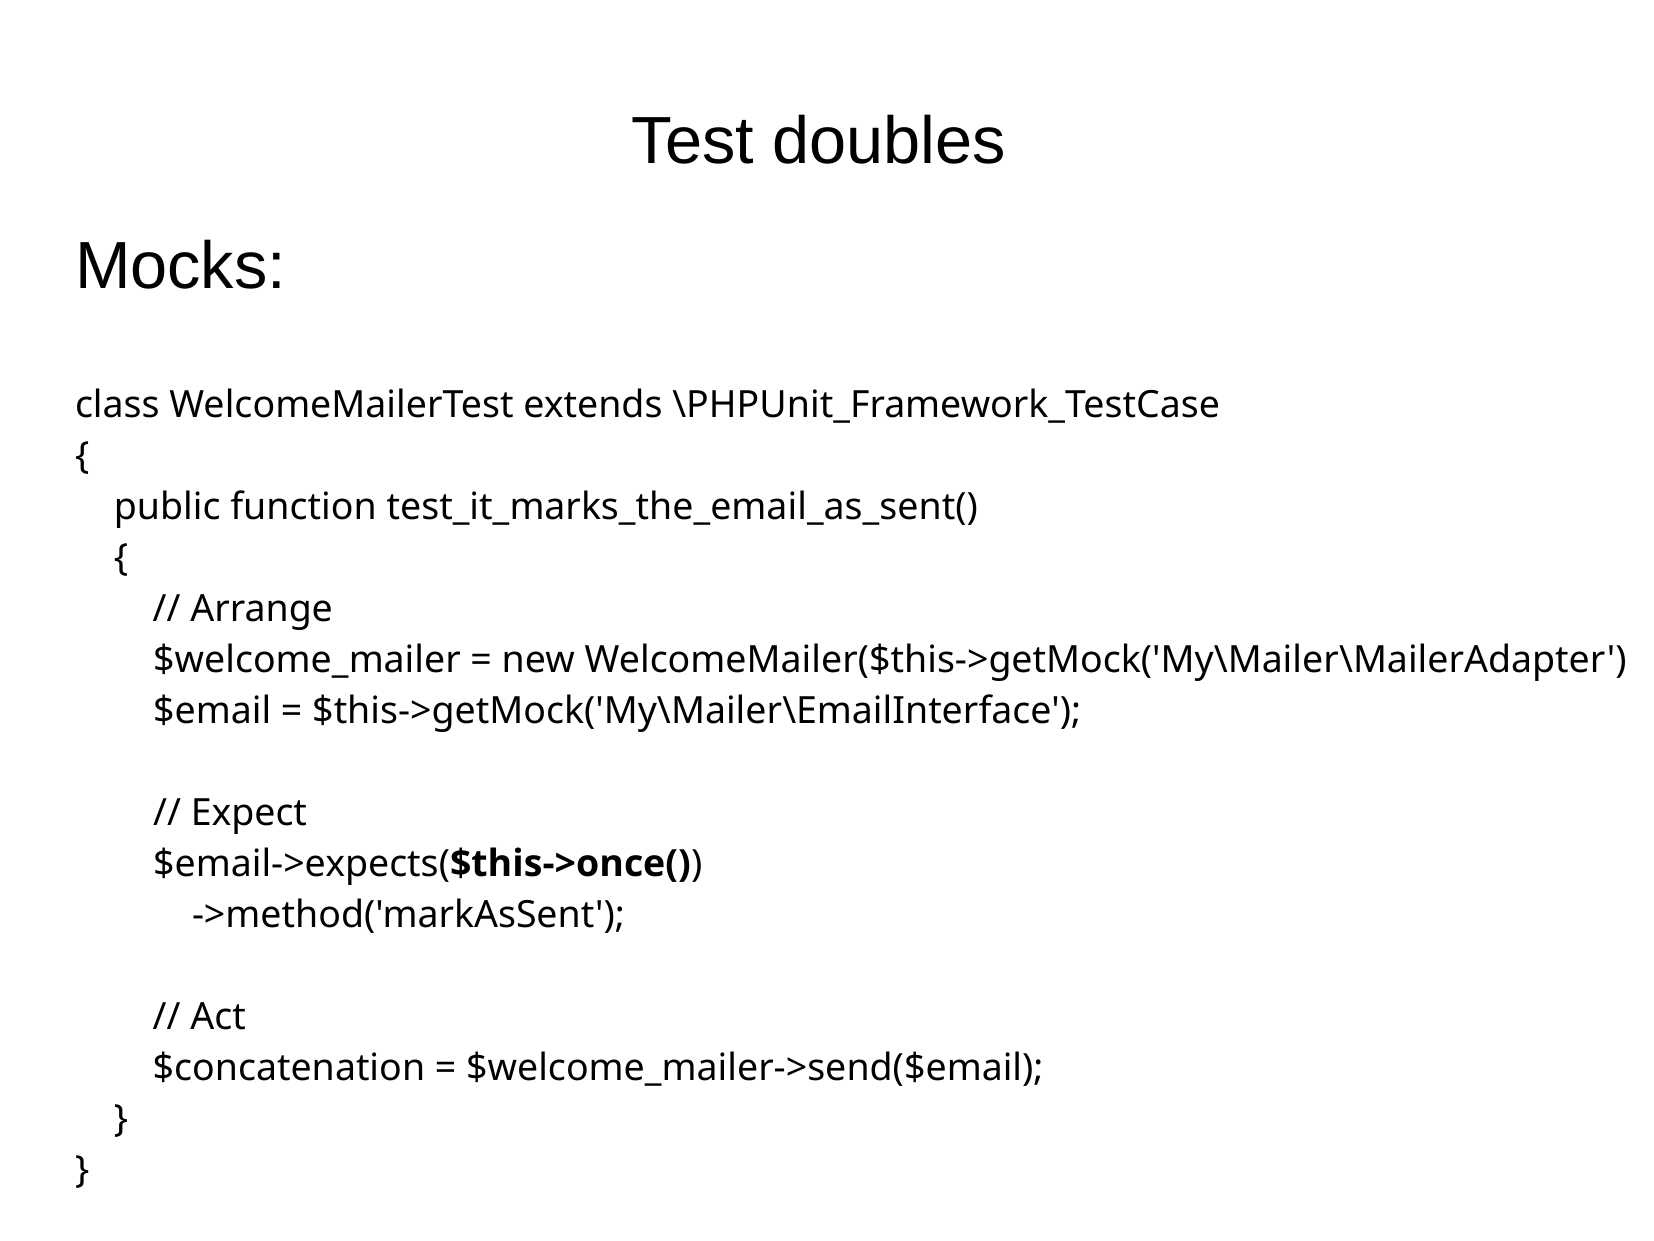

# Test doubles
Mocks:
class WelcomeMailerTest extends \PHPUnit_Framework_TestCase
{
 public function test_it_marks_the_email_as_sent()
 {
 // Arrange
 $welcome_mailer = new WelcomeMailer($this->getMock('My\Mailer\MailerAdapter')
 $email = $this->getMock('My\Mailer\EmailInterface');
 // Expect
 $email->expects($this->once())
 ->method('markAsSent');
 // Act
 $concatenation = $welcome_mailer->send($email);
 }
}